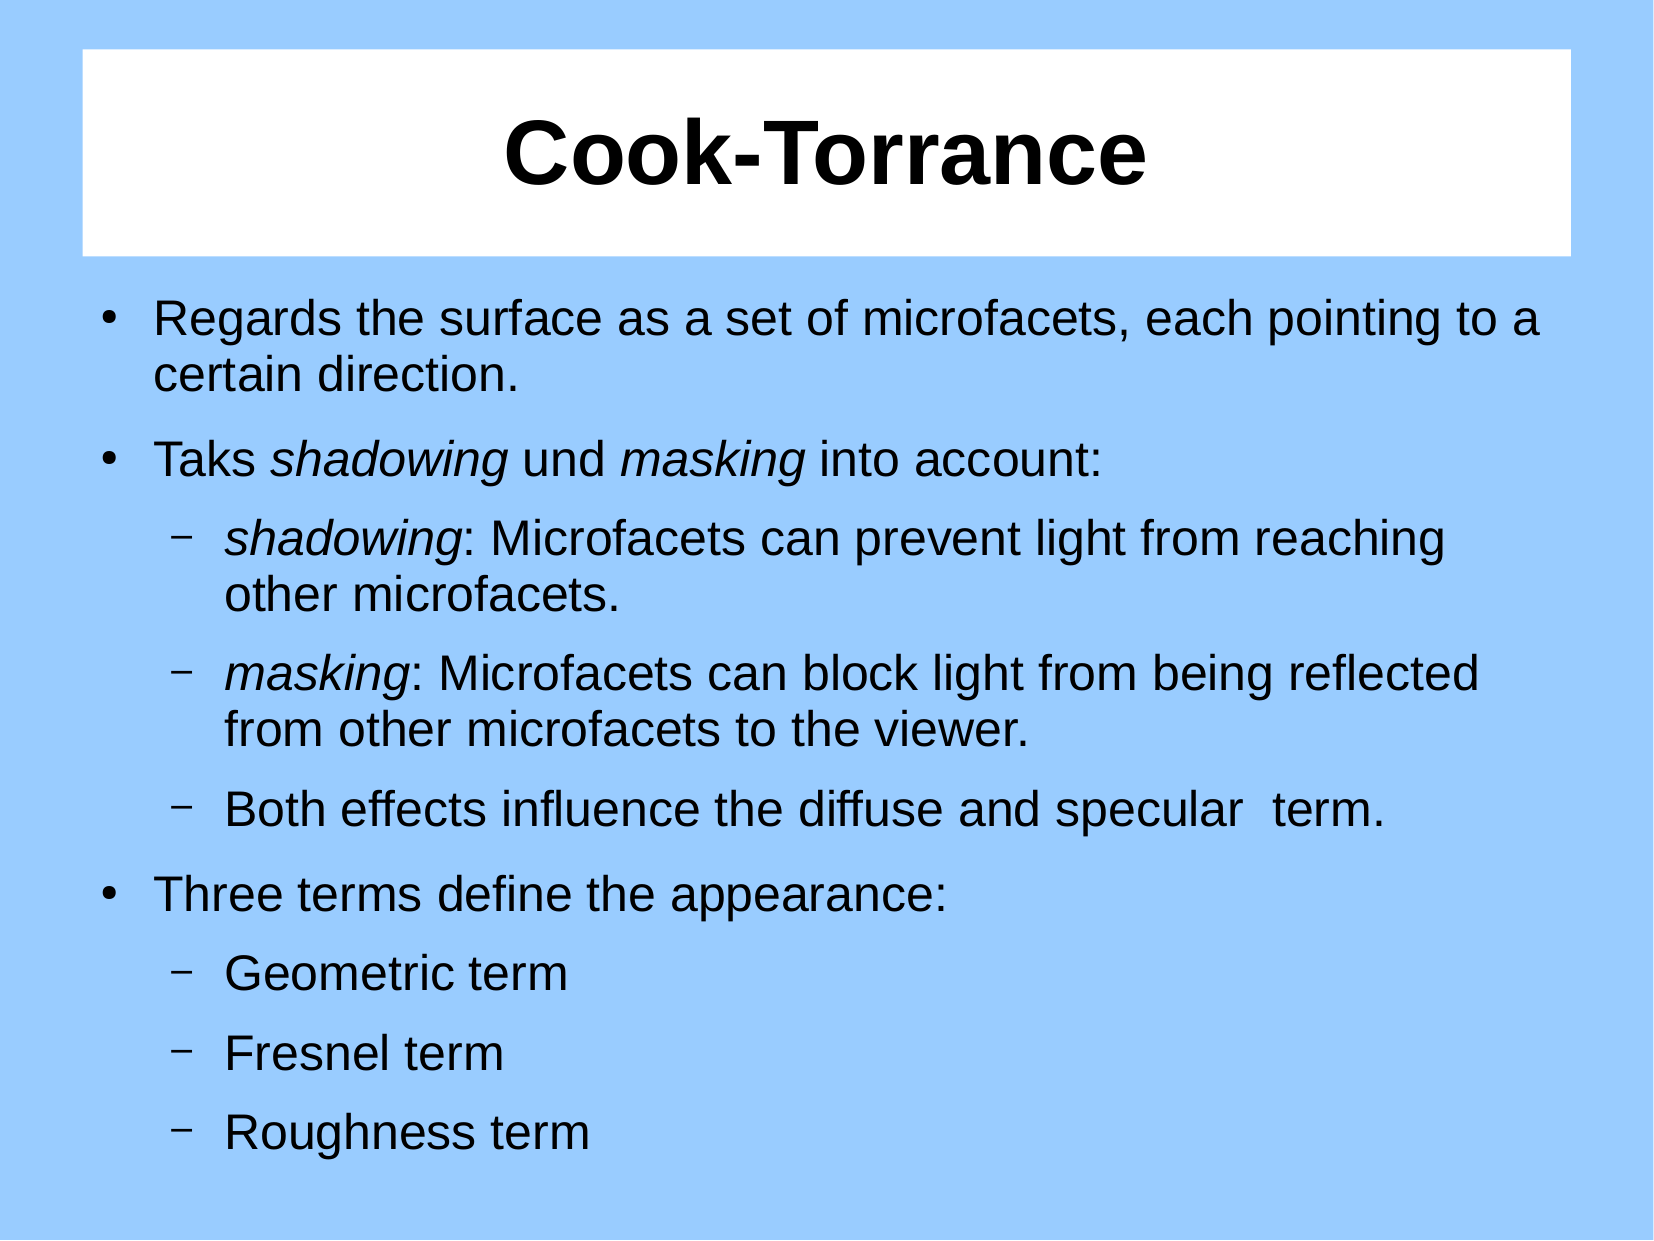

# Cook-Torrance
Regards the surface as a set of microfacets, each pointing to a certain direction.
Taks shadowing und masking into account:
shadowing: Microfacets can prevent light from reaching other microfacets.
masking: Microfacets can block light from being reflected from other microfacets to the viewer.
Both effects influence the diffuse and specular term.
Three terms define the appearance:
Geometric term
Fresnel term
Roughness term